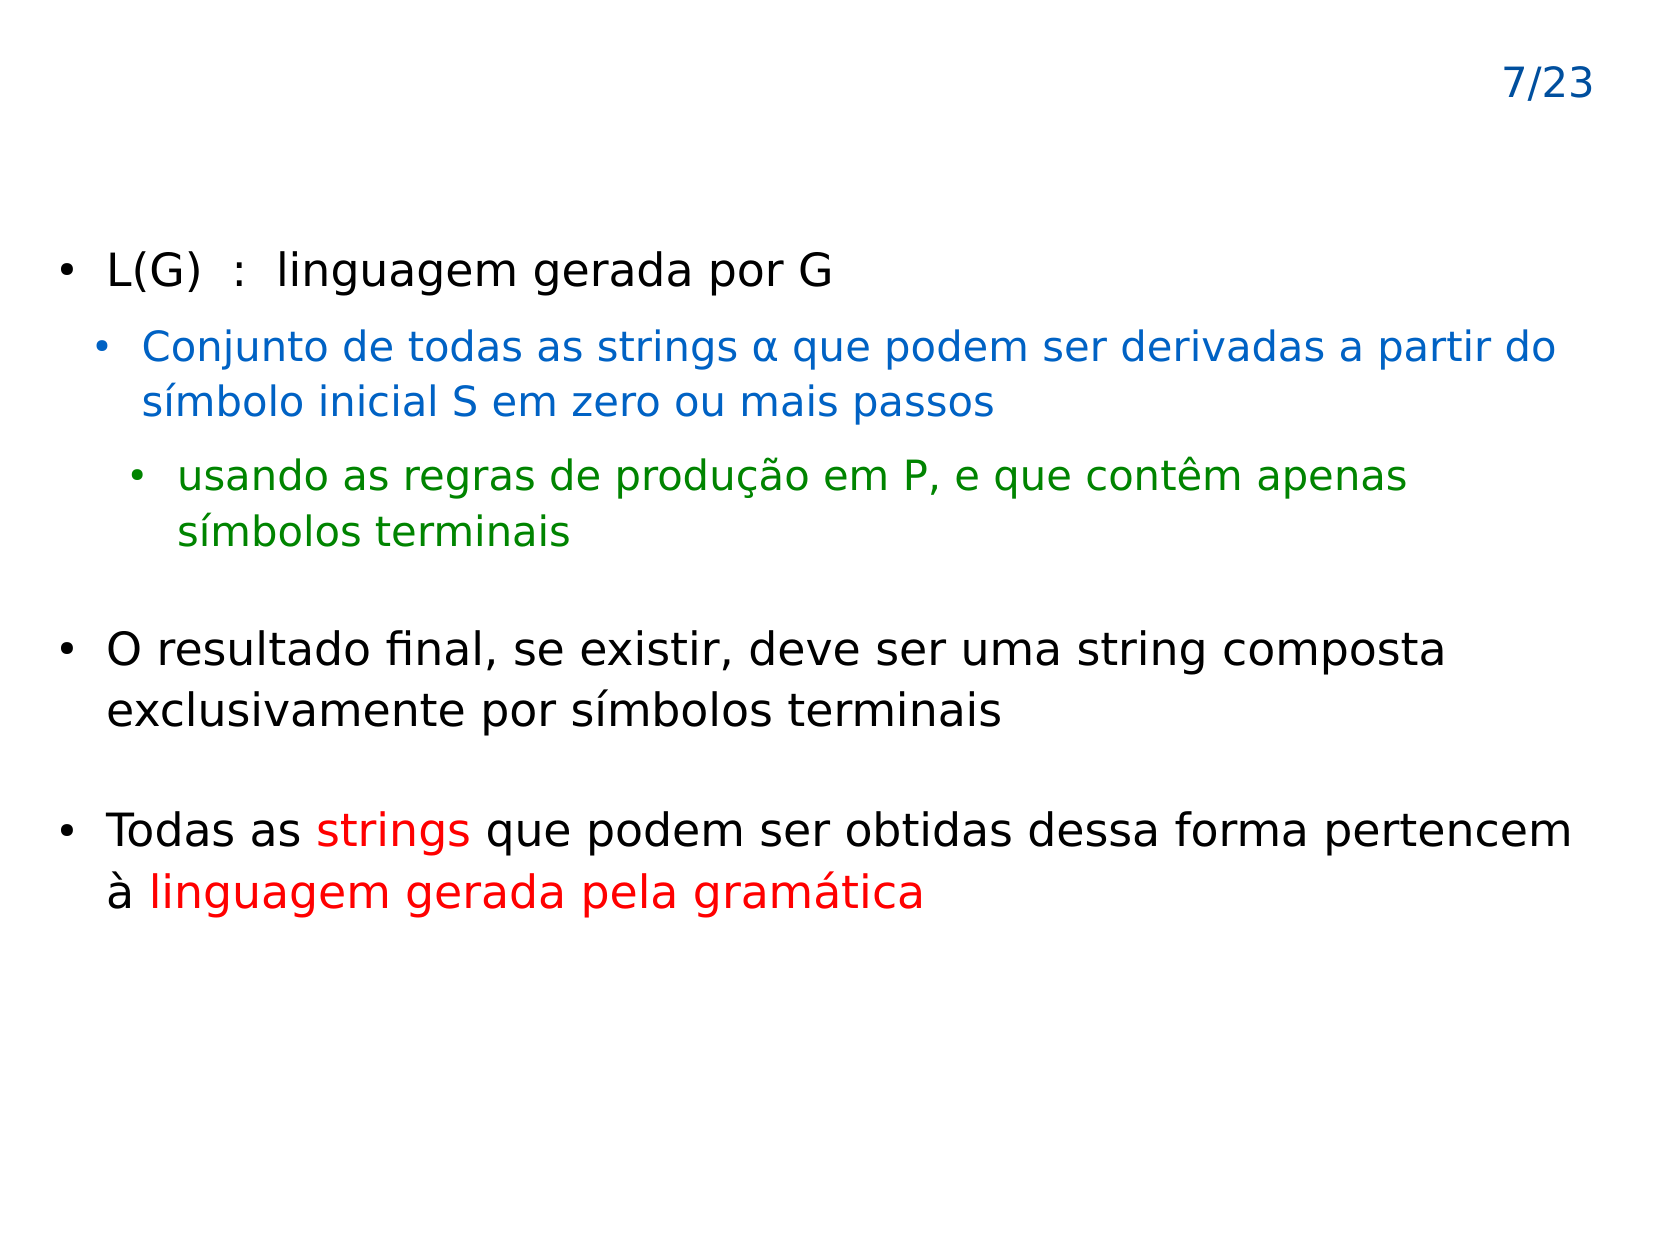

#
7
L(G) : linguagem gerada por G
Conjunto de todas as strings α que podem ser derivadas a partir do símbolo inicial S em zero ou mais passos
usando as regras de produção em P, e que contêm apenas símbolos terminais
O resultado final, se existir, deve ser uma string composta exclusivamente por símbolos terminais
Todas as strings que podem ser obtidas dessa forma pertencem à linguagem gerada pela gramática